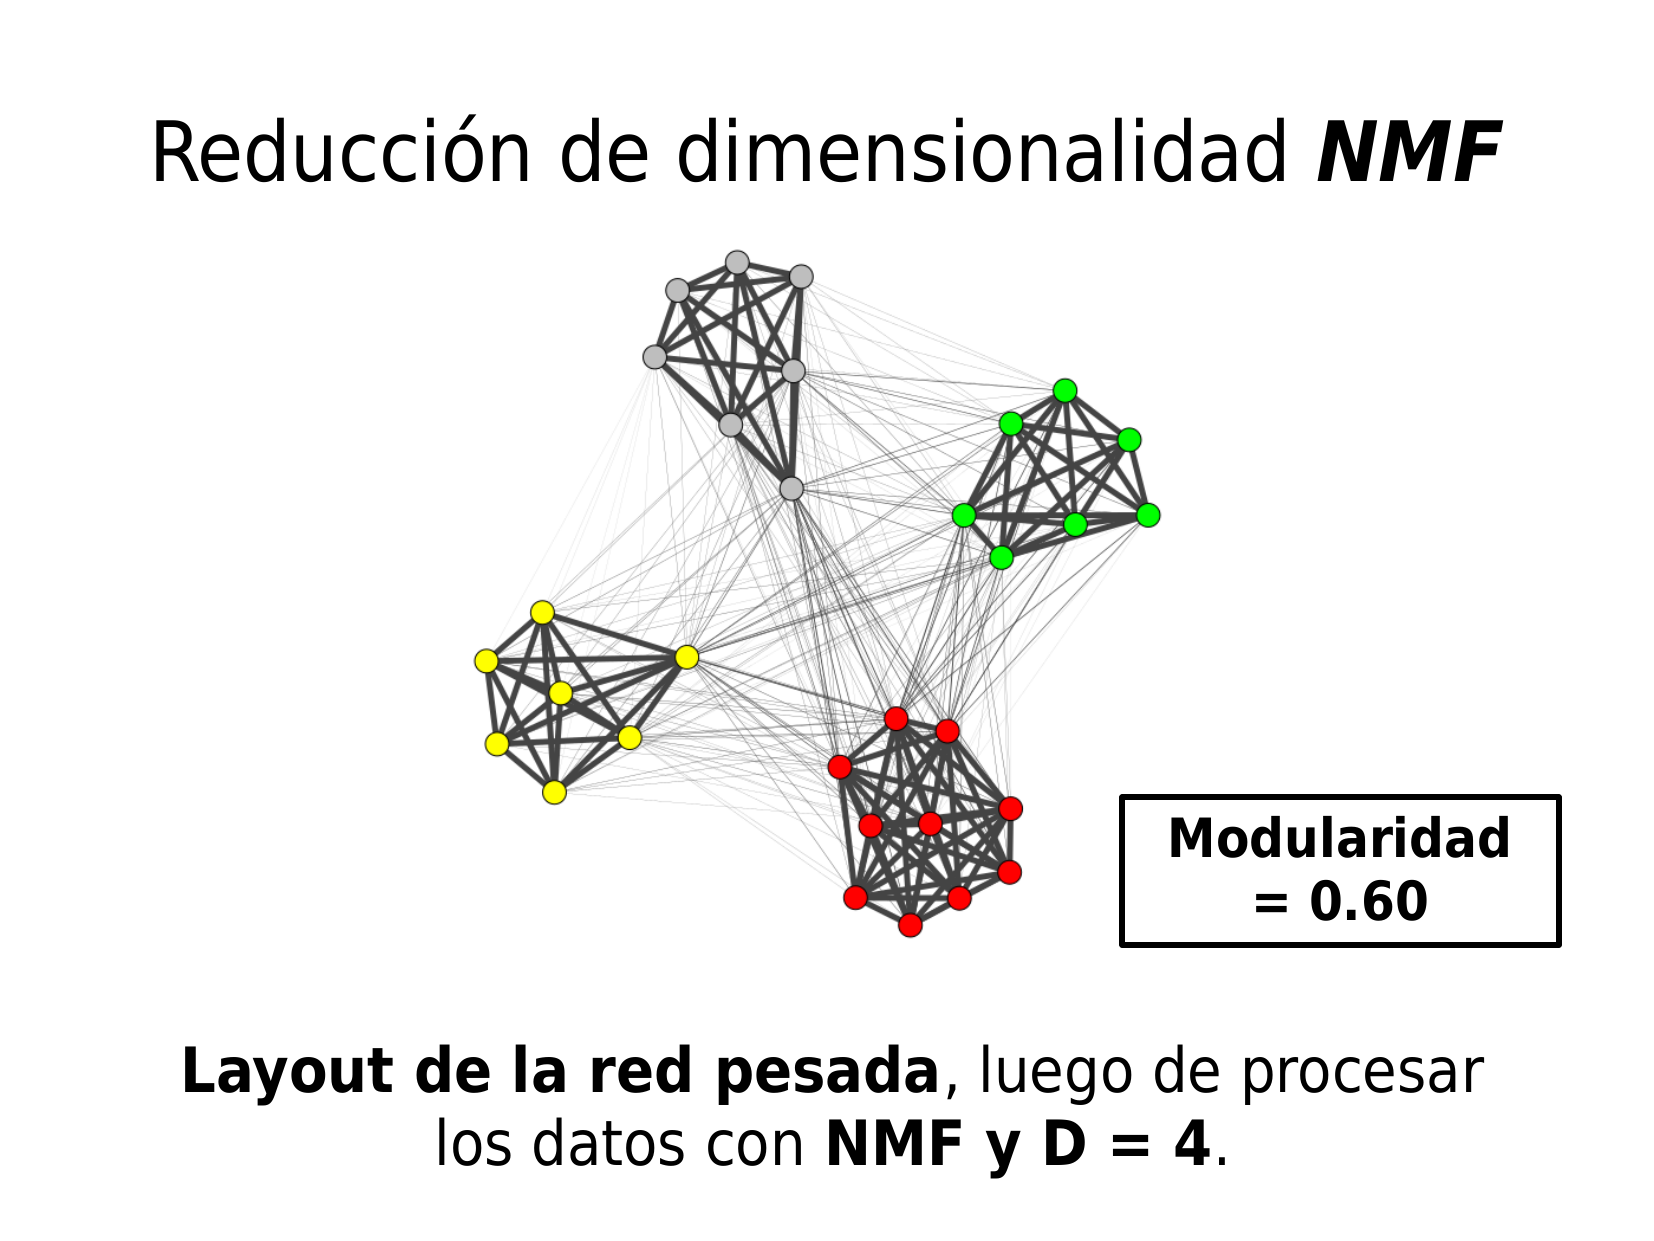

# Reducción de dimensionalidad NMF
Modularidad = 0.60
Layout de la red pesada, luego de procesar los datos con NMF y D = 4.